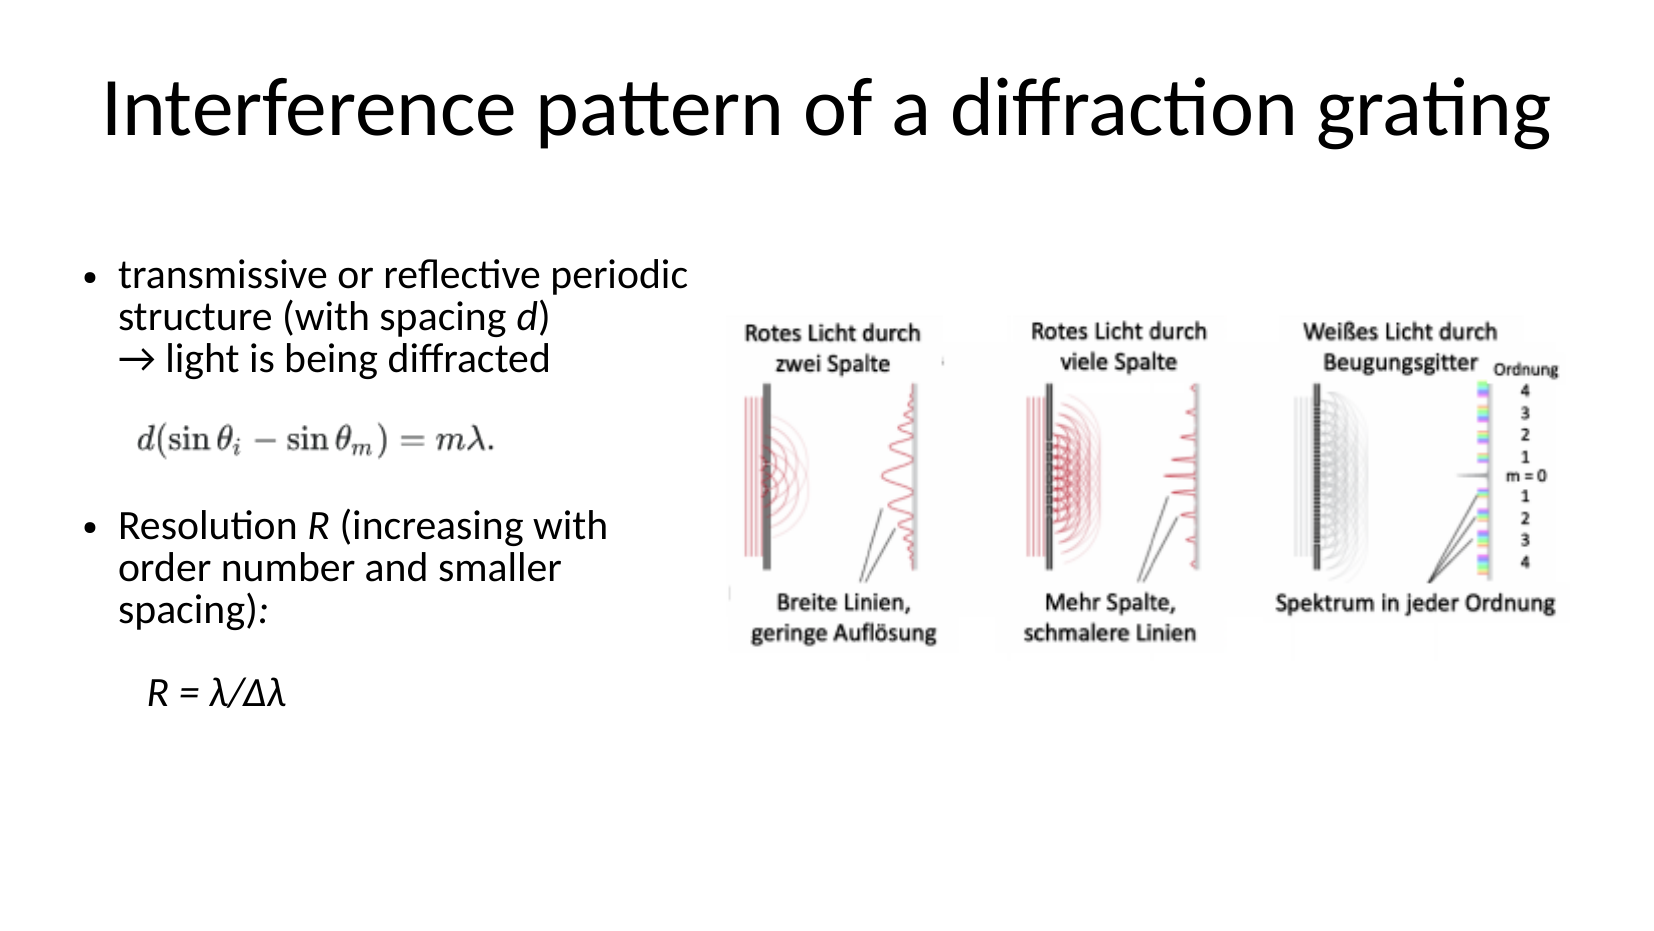

# Interference pattern of a diffraction grating
transmissive or reflective periodic structure (with spacing d)
→ light is being diffracted
Resolution R (increasing with order number and smaller spacing):
 R = λ/Δλ